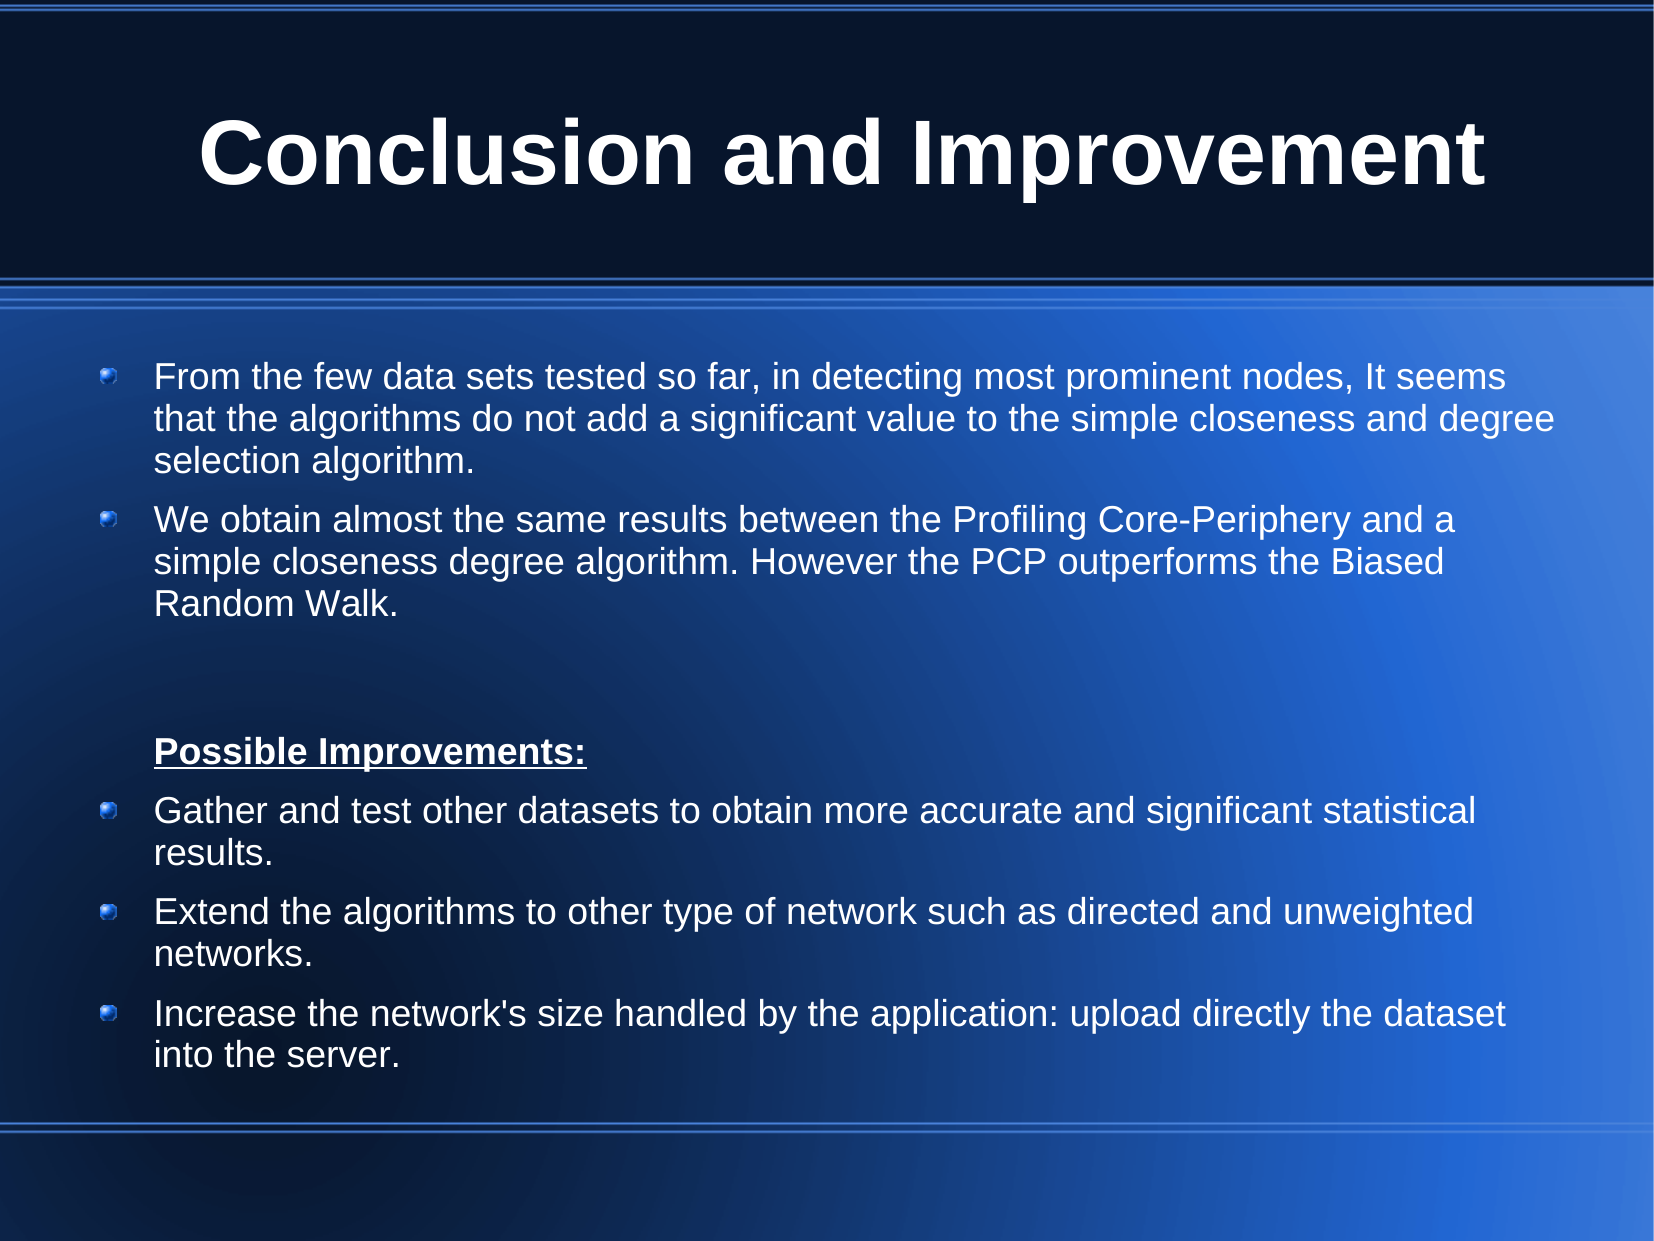

# Conclusion and Improvement
From the few data sets tested so far, in detecting most prominent nodes, It seems that the algorithms do not add a significant value to the simple closeness and degree selection algorithm.
We obtain almost the same results between the Profiling Core-Periphery and a simple closeness degree algorithm. However the PCP outperforms the Biased Random Walk.
Possible Improvements:
Gather and test other datasets to obtain more accurate and significant statistical results.
Extend the algorithms to other type of network such as directed and unweighted networks.
Increase the network's size handled by the application: upload directly the dataset into the server.